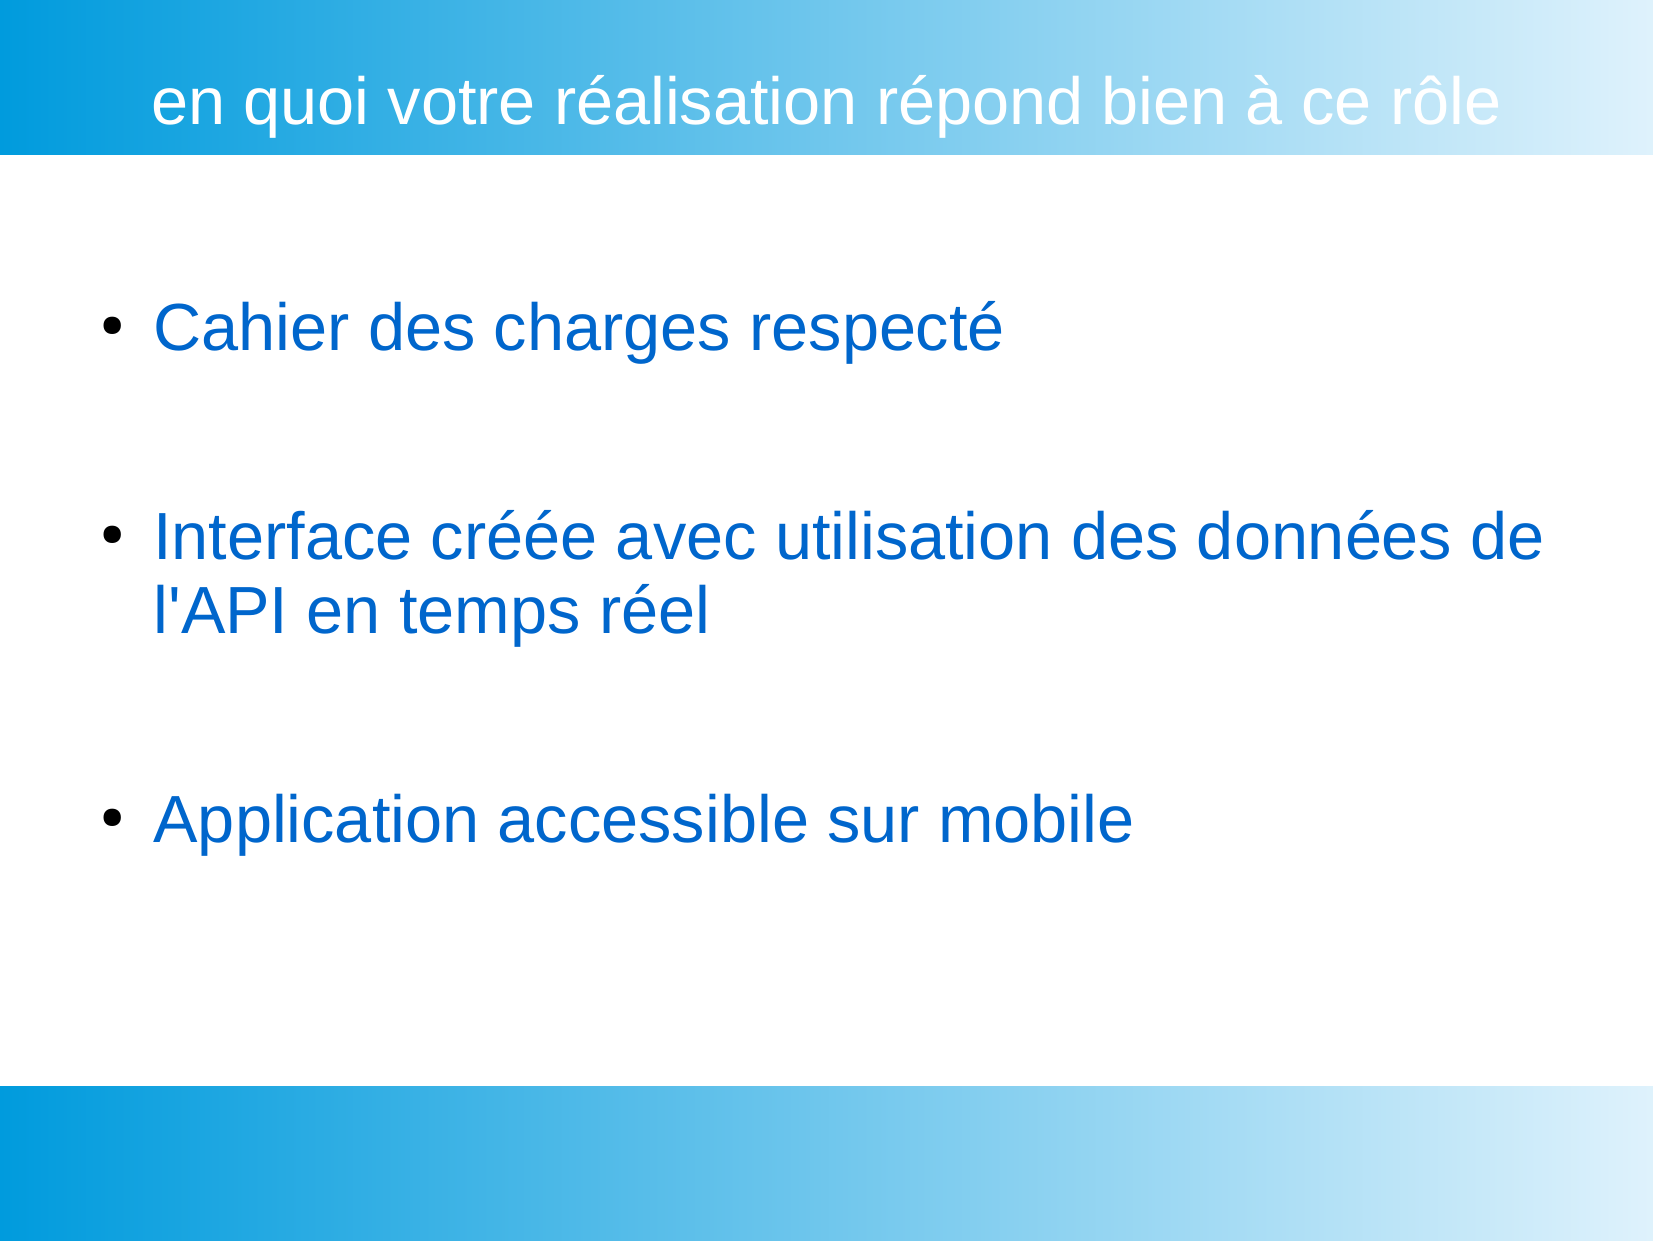

# en quoi votre réalisation répond bien à ce rôle
Cahier des charges respecté
Interface créée avec utilisation des données de l'API en temps réel
Application accessible sur mobile